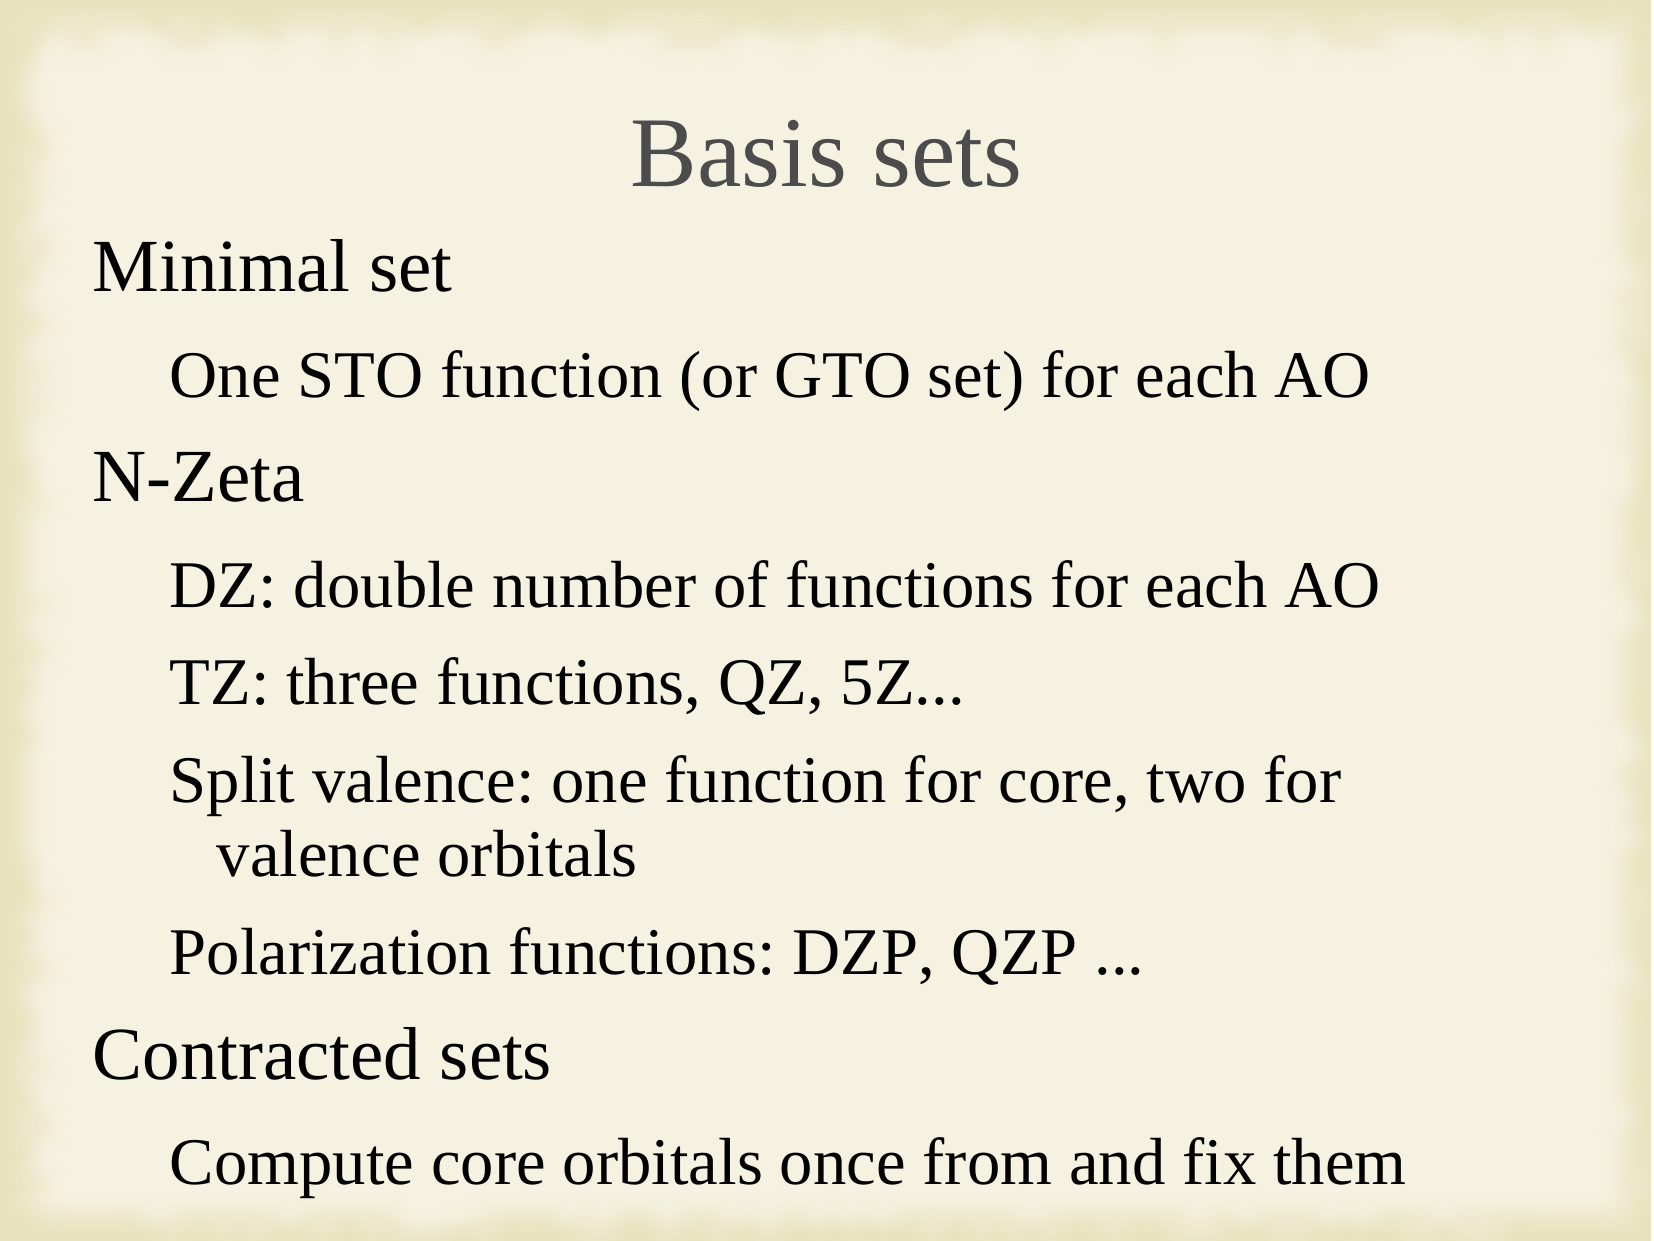

# Basis sets
Minimal set
One STO function (or GTO set) for each AO
N-Zeta
DZ: double number of functions for each AO
TZ: three functions, QZ, 5Z...
Split valence: one function for core, two for valence orbitals
Polarization functions: DZP, QZP ...
Contracted sets
Compute core orbitals once from and fix them